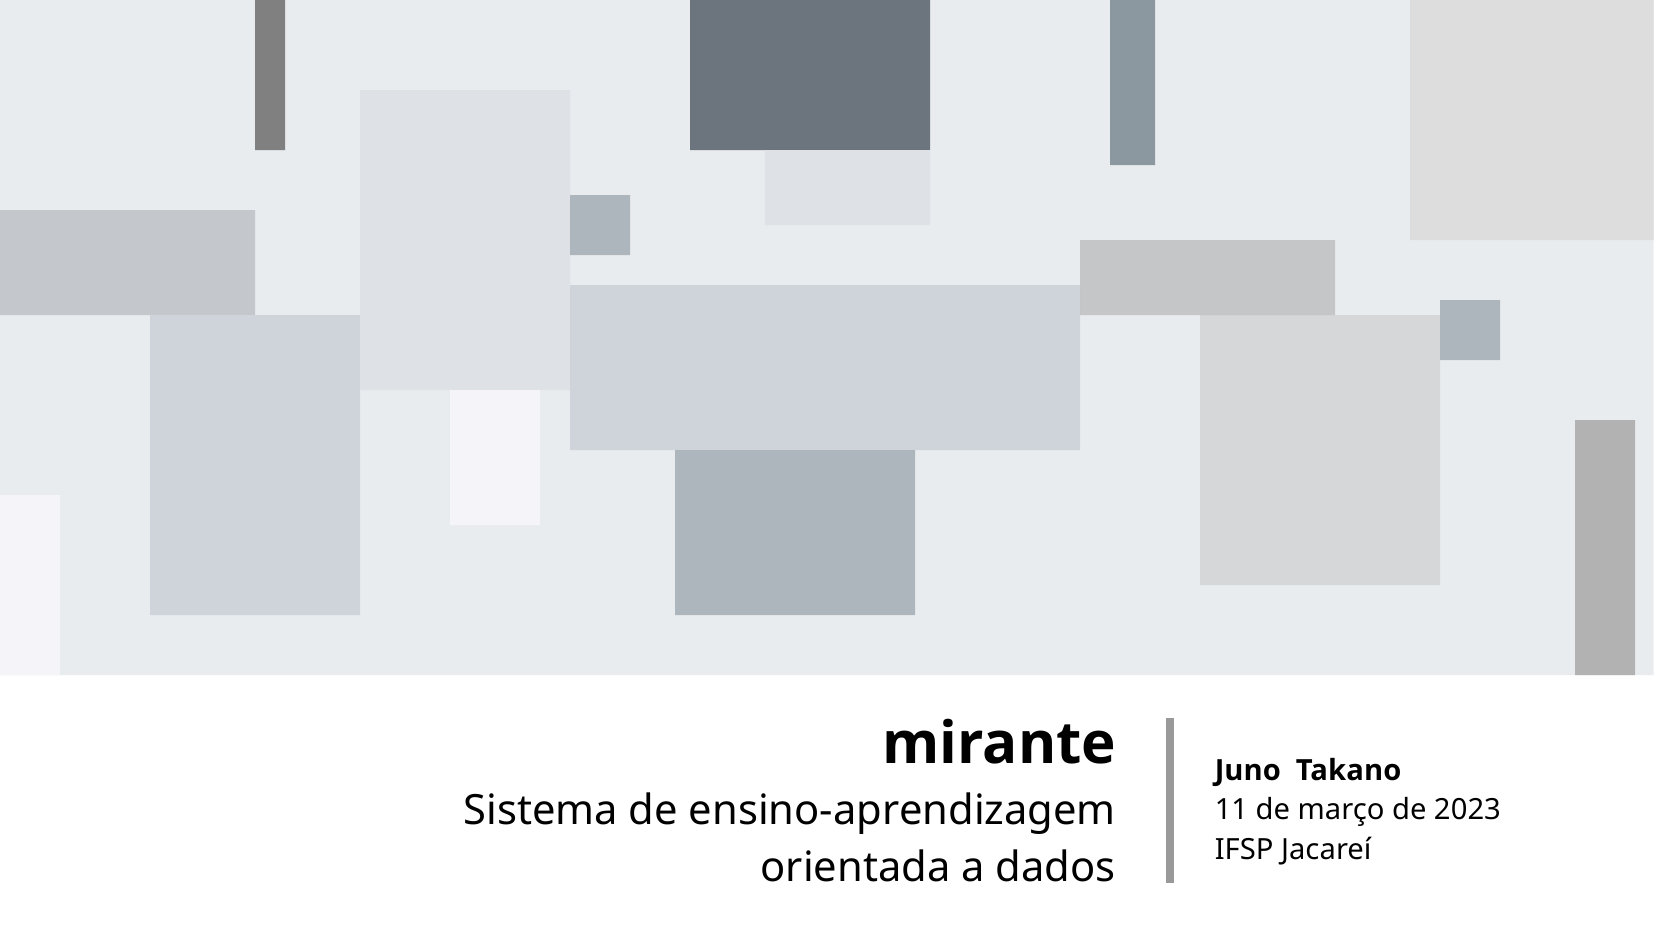

mirante
Sistema de ensino-aprendizagem orientada a dados
Juno Takano
11 de março de 2023
IFSP Jacareí